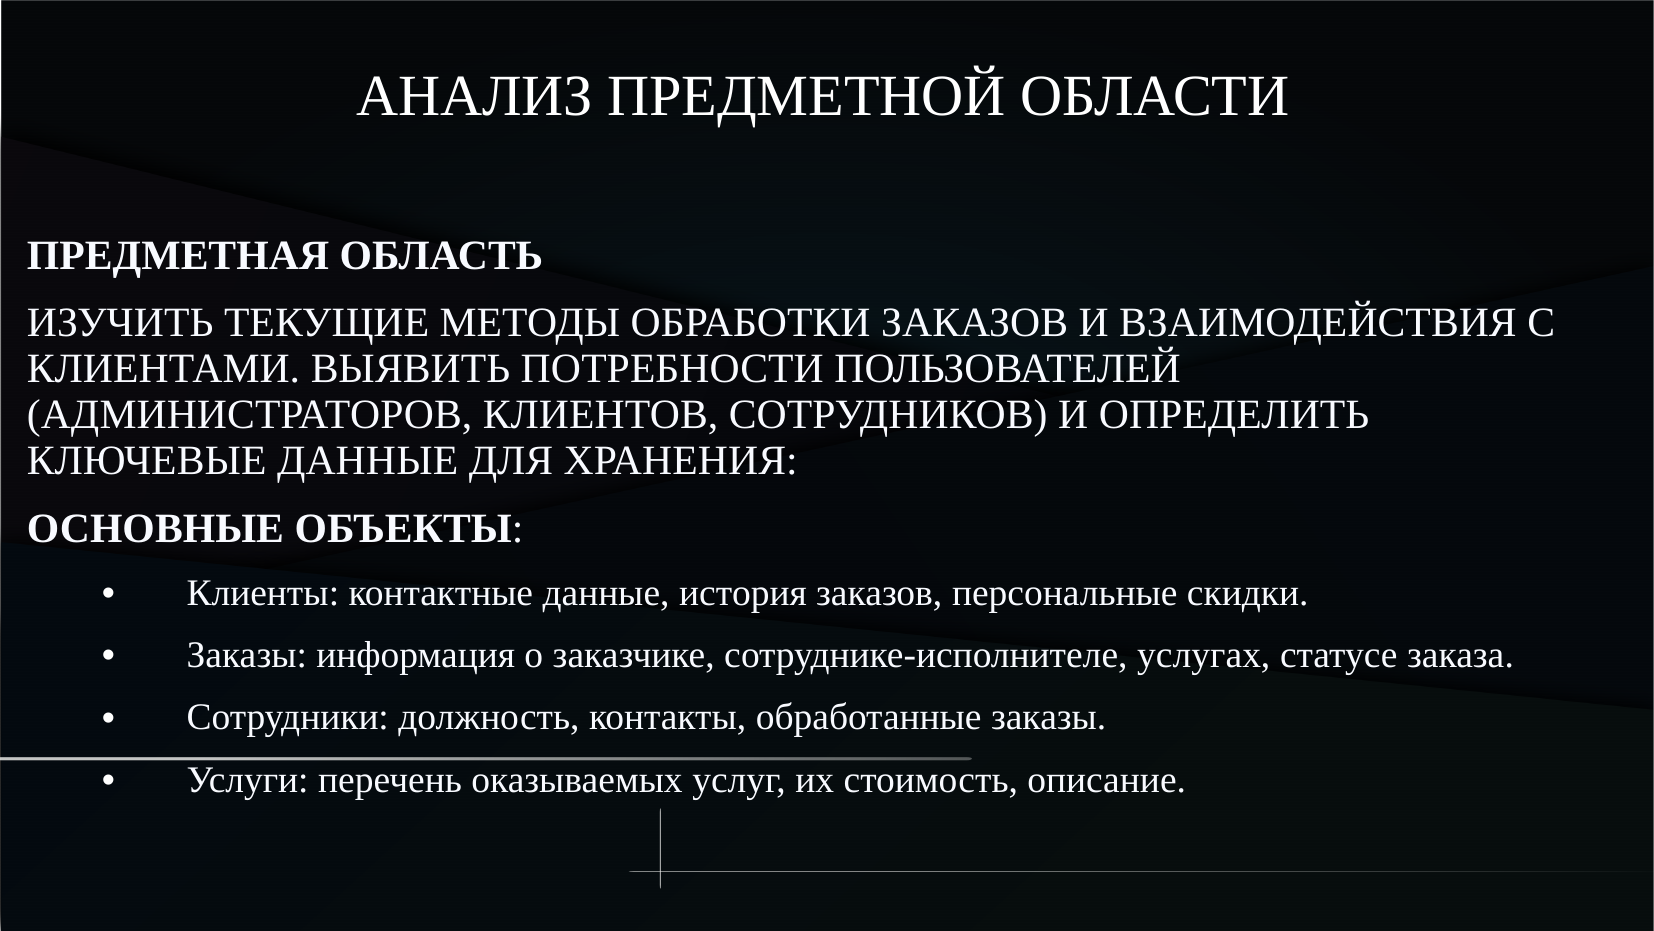

# анализ предметной области
Предметная область
Изучить текущие методы обработки заказов и взаимодействия с клиентами. Выявить потребности пользователей (администраторов, клиентов, сотрудников) и определить ключевые данные для хранения:
Основные объекты:
 Клиенты: контактные данные, история заказов, персональные скидки.
 Заказы: информация о заказчике, сотруднике-исполнителе, услугах, статусе заказа.
 Сотрудники: должность, контакты, обработанные заказы.
 Услуги: перечень оказываемых услуг, их стоимость, описание.